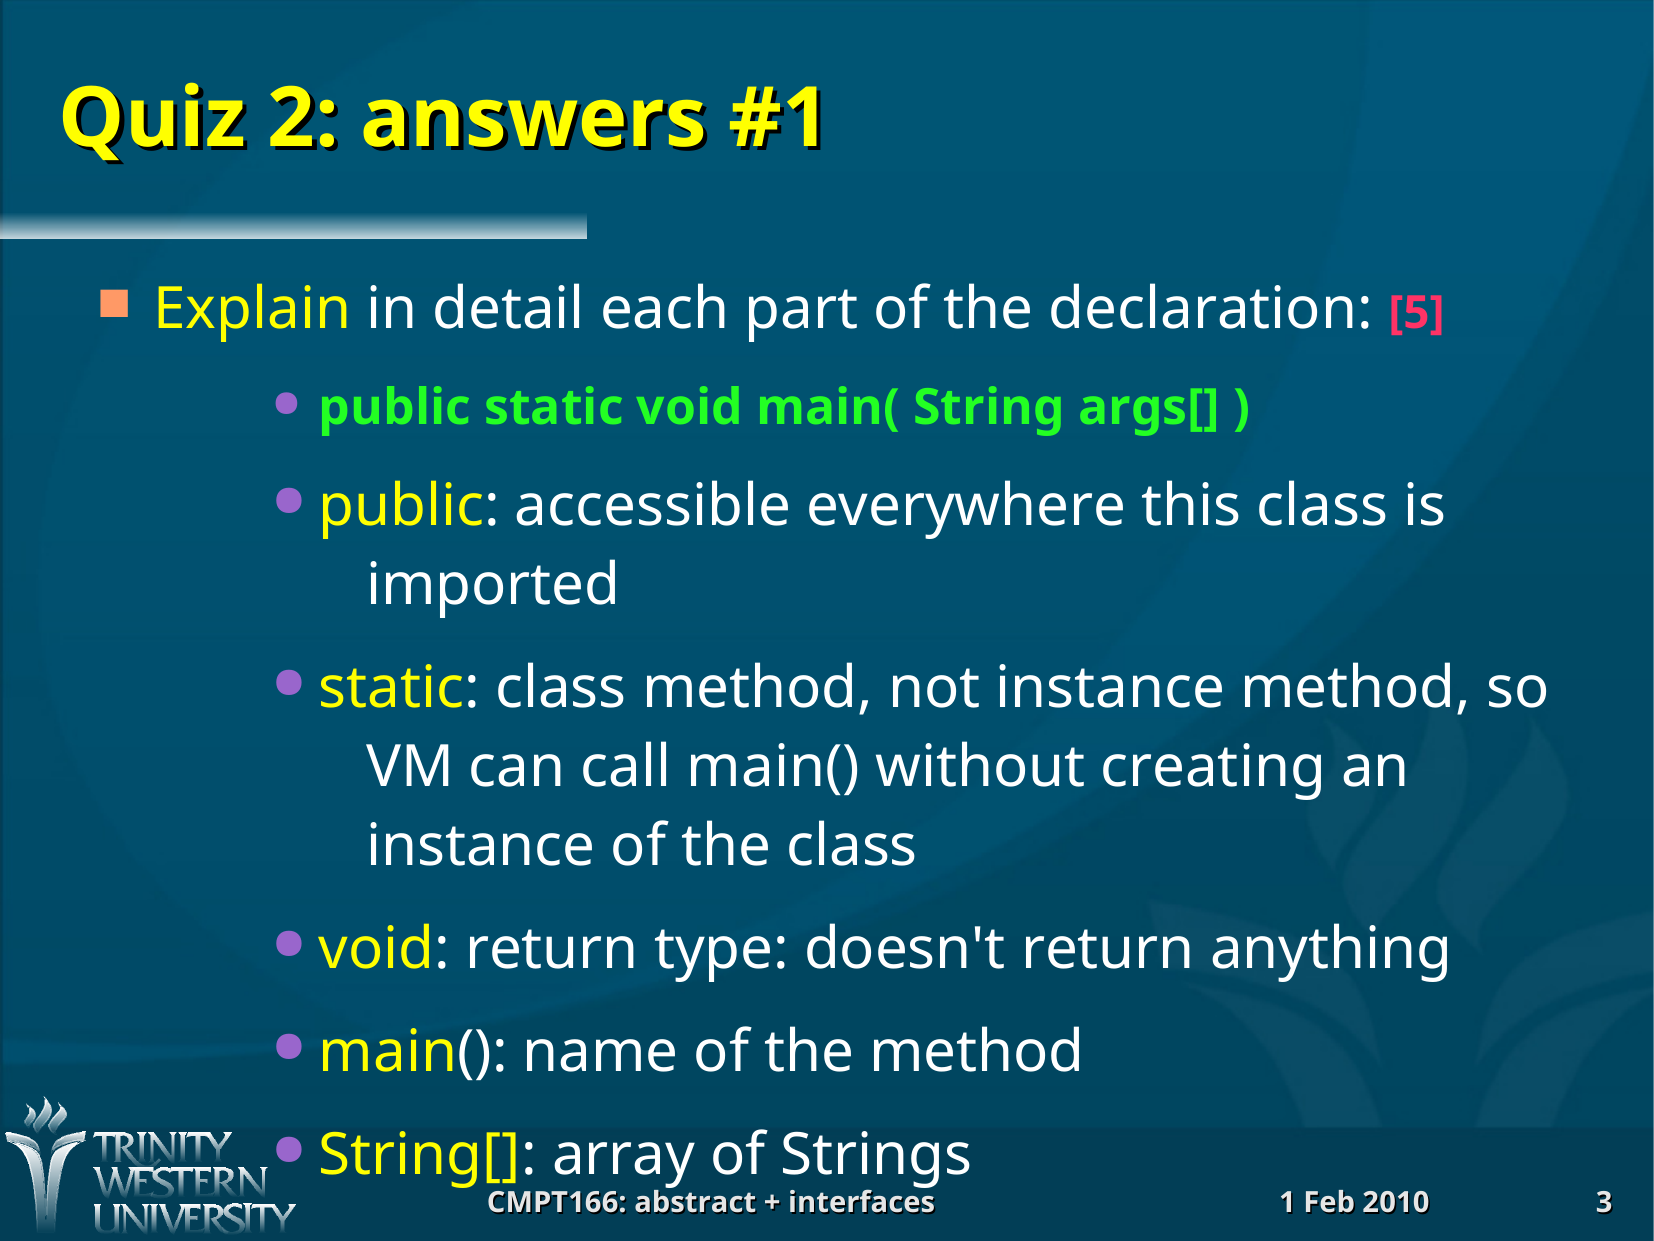

# Quiz 2: answers #1
Explain in detail each part of the declaration: [5]
public static void main( String args[] )
public: accessible everywhere this class is imported
static: class method, not instance method, so VM can call main() without creating an instance of the class
void: return type: doesn't return anything
main(): name of the method
String[]: array of Strings
CMPT166: abstract + interfaces
1 Feb 2010
3